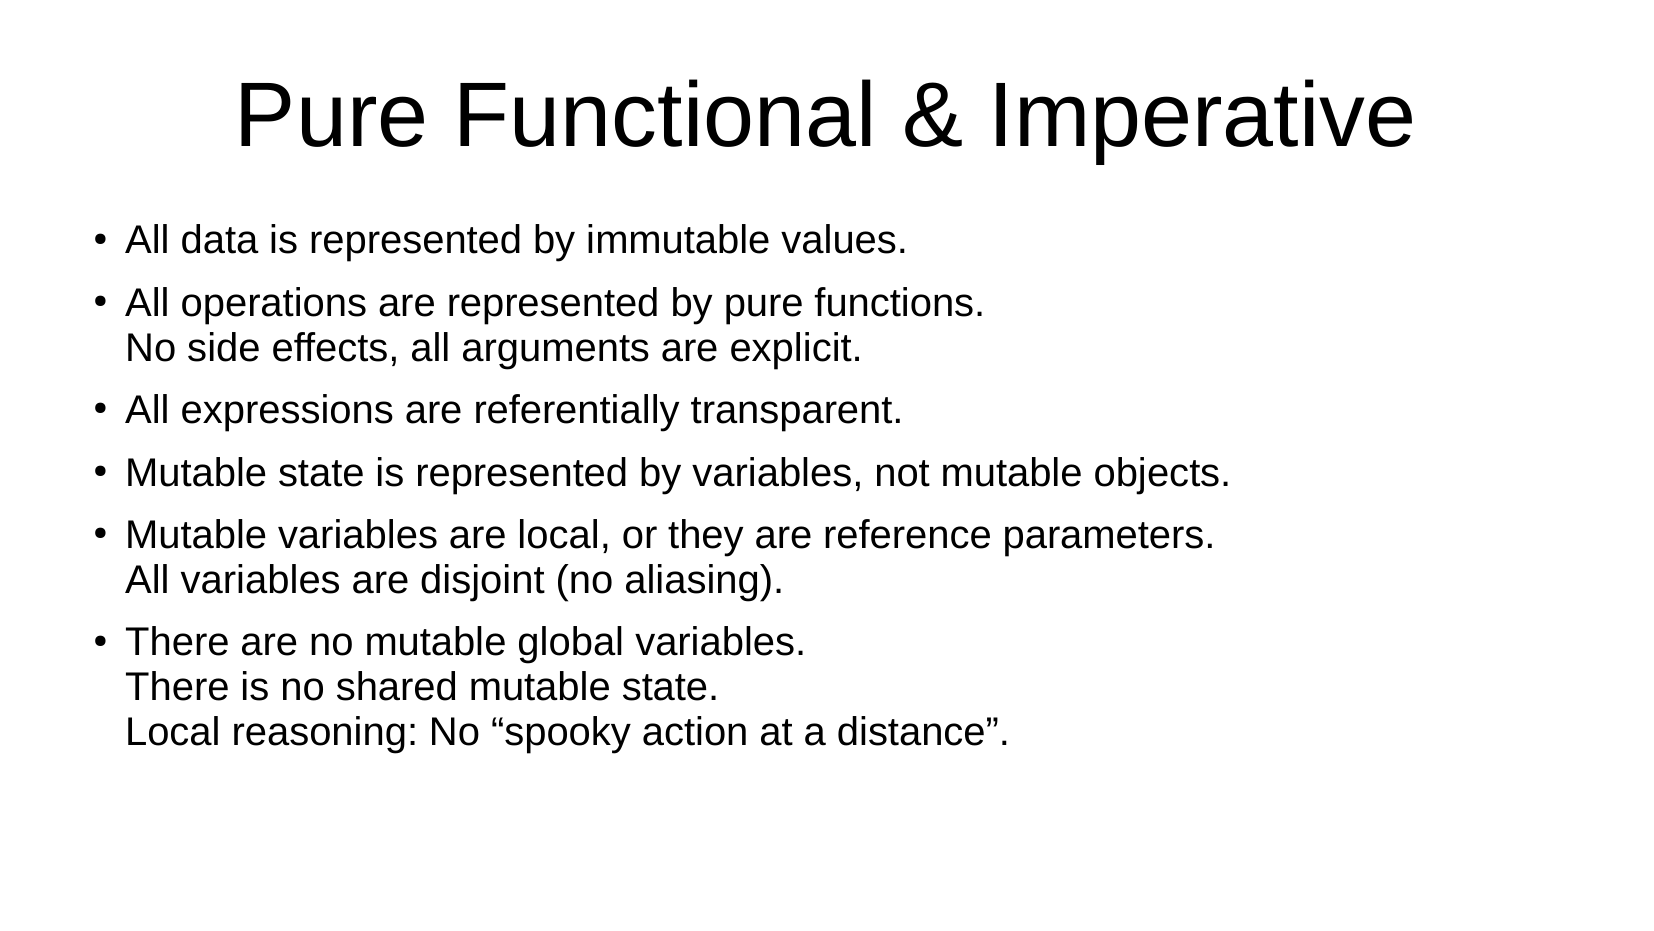

# Pure Functional & Imperative
All data is represented by immutable values.
All operations are represented by pure functions.
No side effects, all arguments are explicit.
All expressions are referentially transparent.
Mutable state is represented by variables, not mutable objects.
Mutable variables are local, or they are reference parameters.
All variables are disjoint (no aliasing).
There are no mutable global variables.
There is no shared mutable state.
Local reasoning: No “spooky action at a distance”.